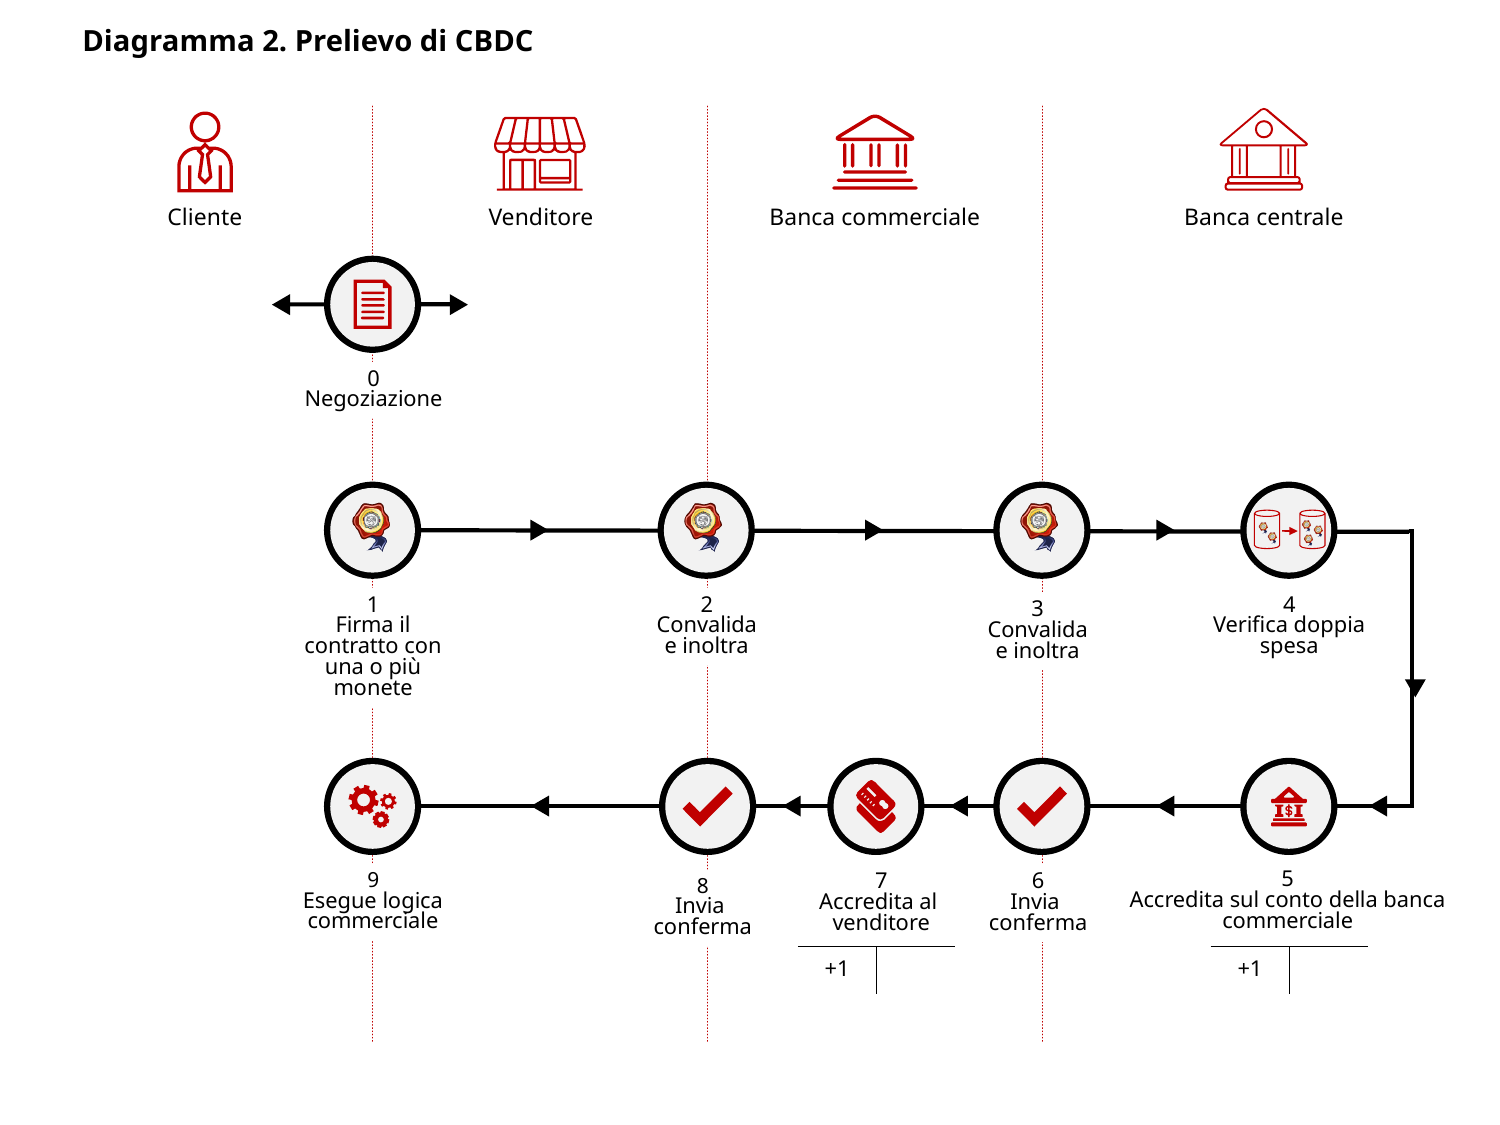

Diagramma 2. Prelievo di CBDC
Cliente
Venditore
Banca commerciale
Banca centrale
0
Negoziazione
1
Firma il contratto con una o più monete
2
Convalida
e inoltra
4
Verifica doppia
spesa
3
Convalida
e inoltra
5
Accredita sul conto della banca commerciale
9
Esegue logica
commerciale
7
Accredita al venditore
6
Invia
conferma
8
Invia
conferma
+1
+1